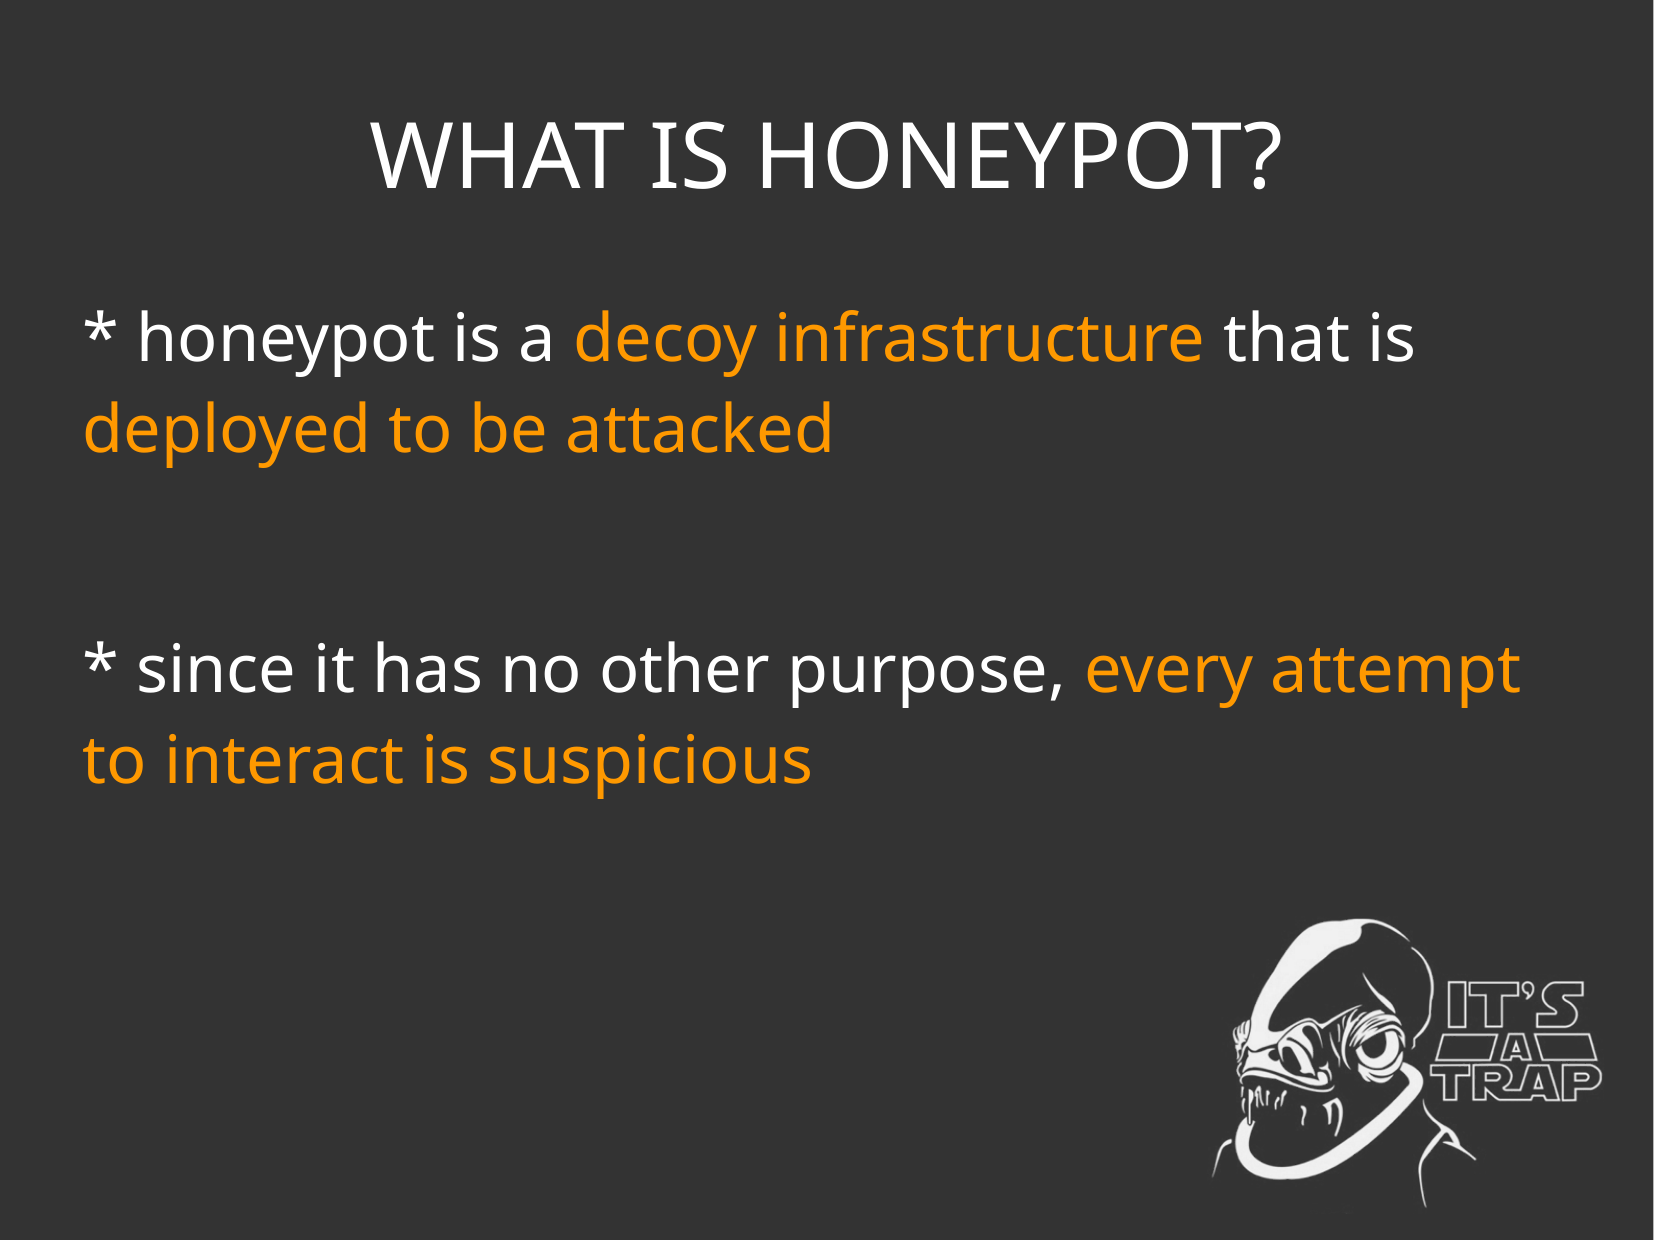

# WHAT IS HONEYPOT?
* honeypot is a decoy infrastructure that is deployed to be attacked
* since it has no other purpose, every attempt to interact is suspicious